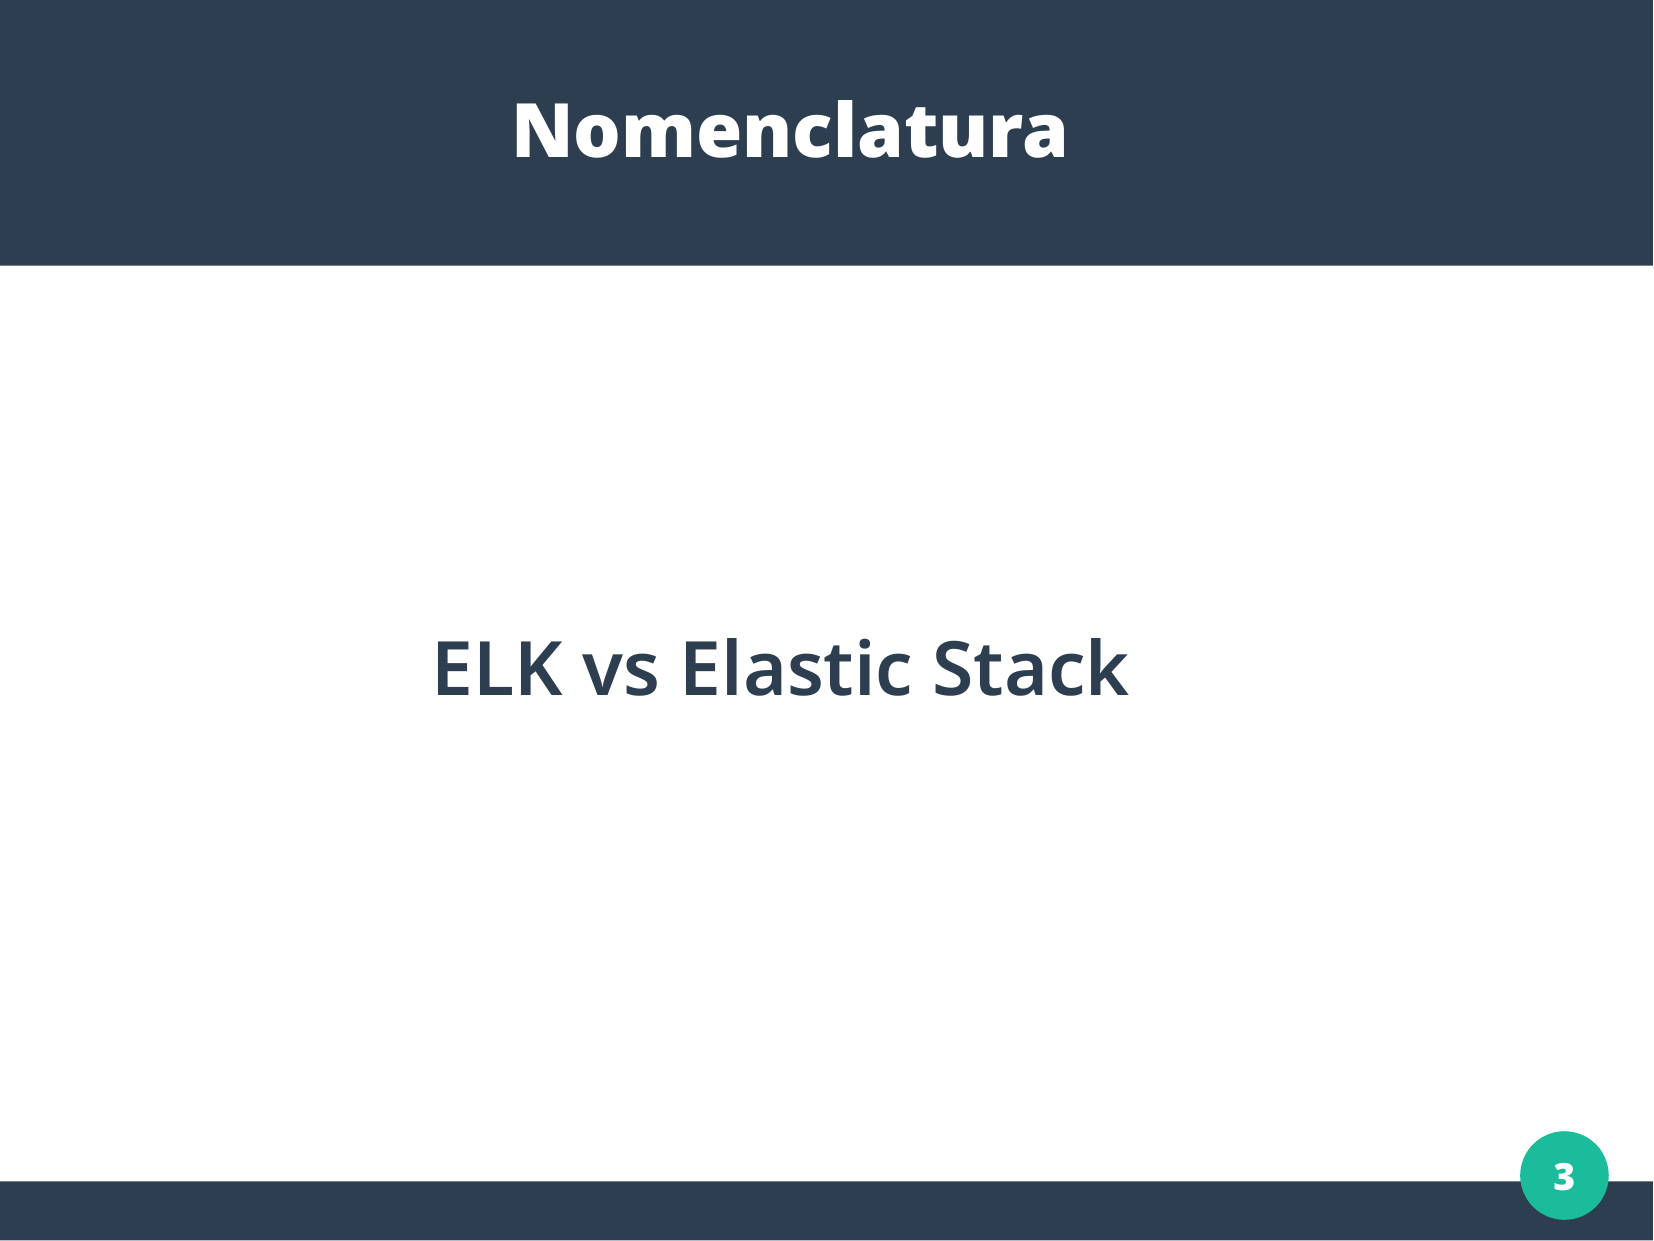

# Nomenclatura
ELK vs Elastic Stack
3